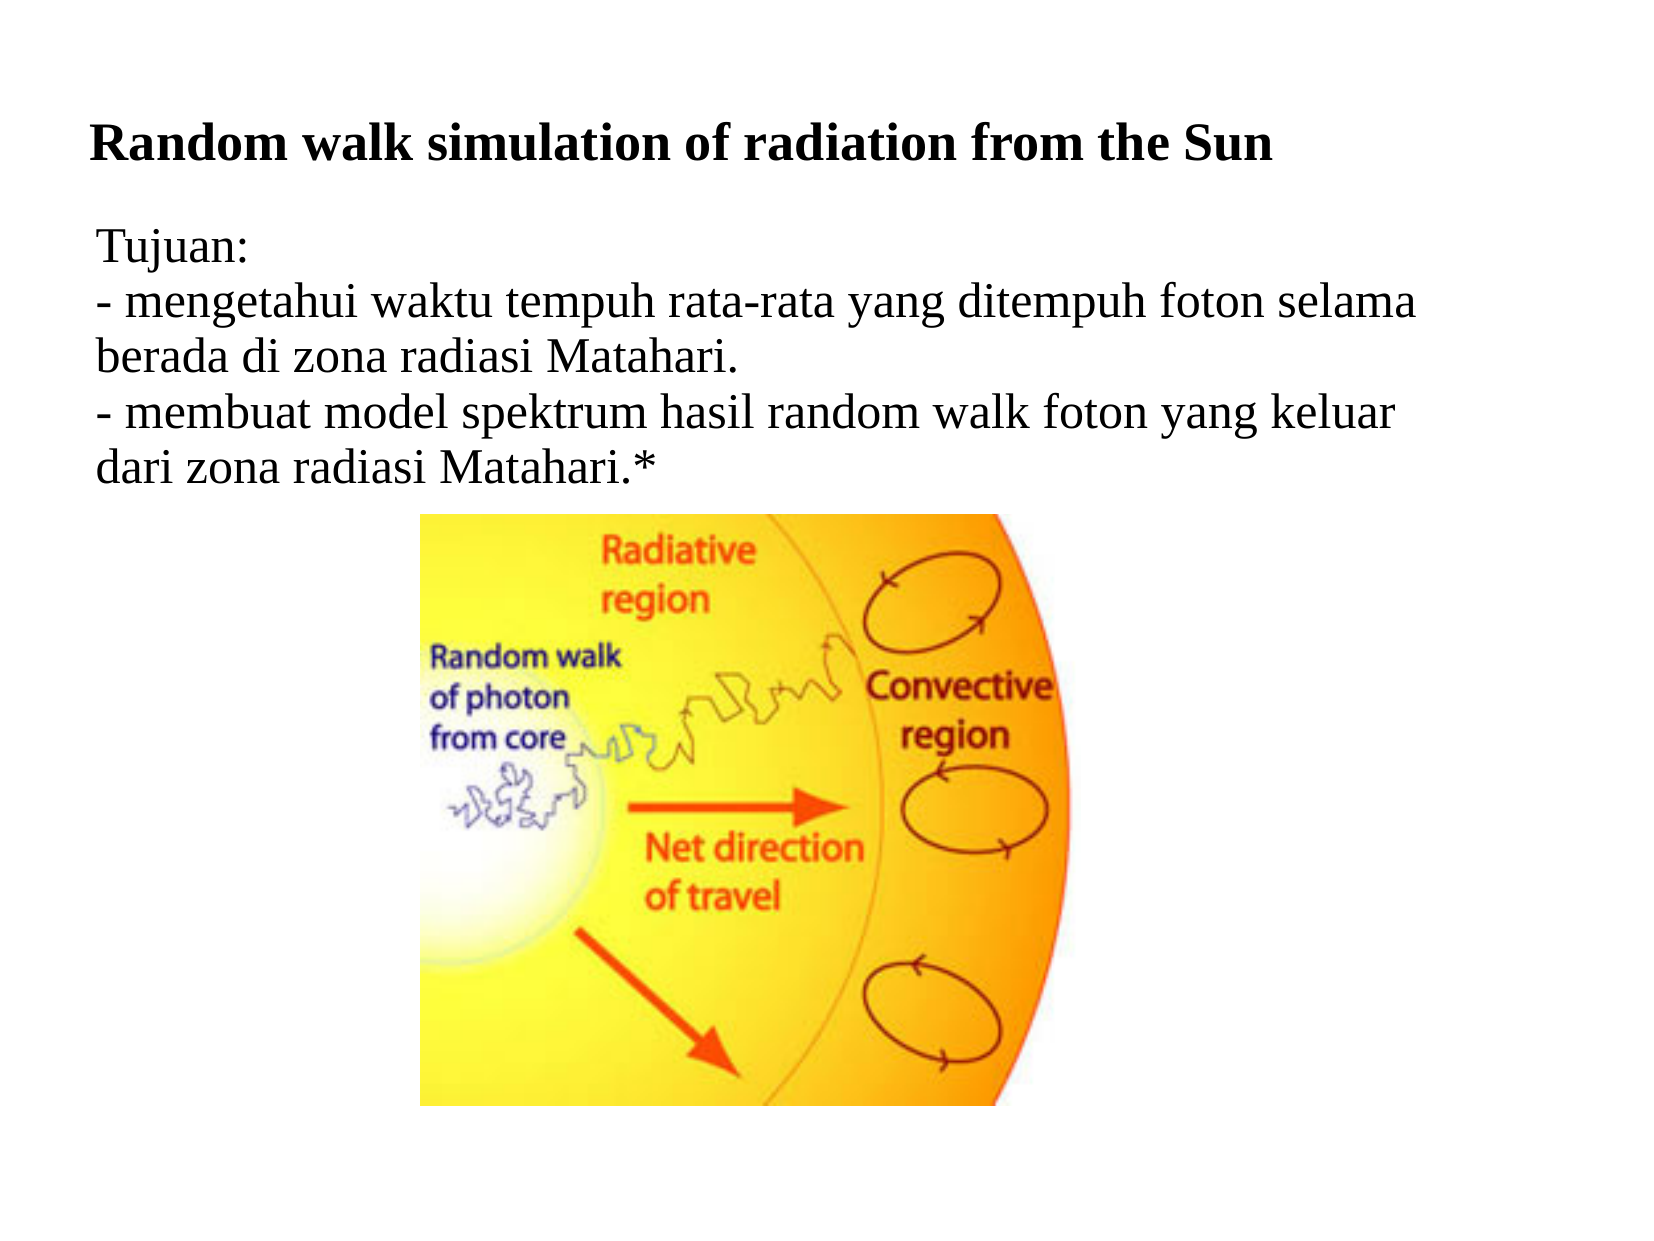

Random walk simulation of radiation from the Sun
Tujuan:
- mengetahui waktu tempuh rata-rata yang ditempuh foton selama berada di zona radiasi Matahari.
- membuat model spektrum hasil random walk foton yang keluar dari zona radiasi Matahari.*